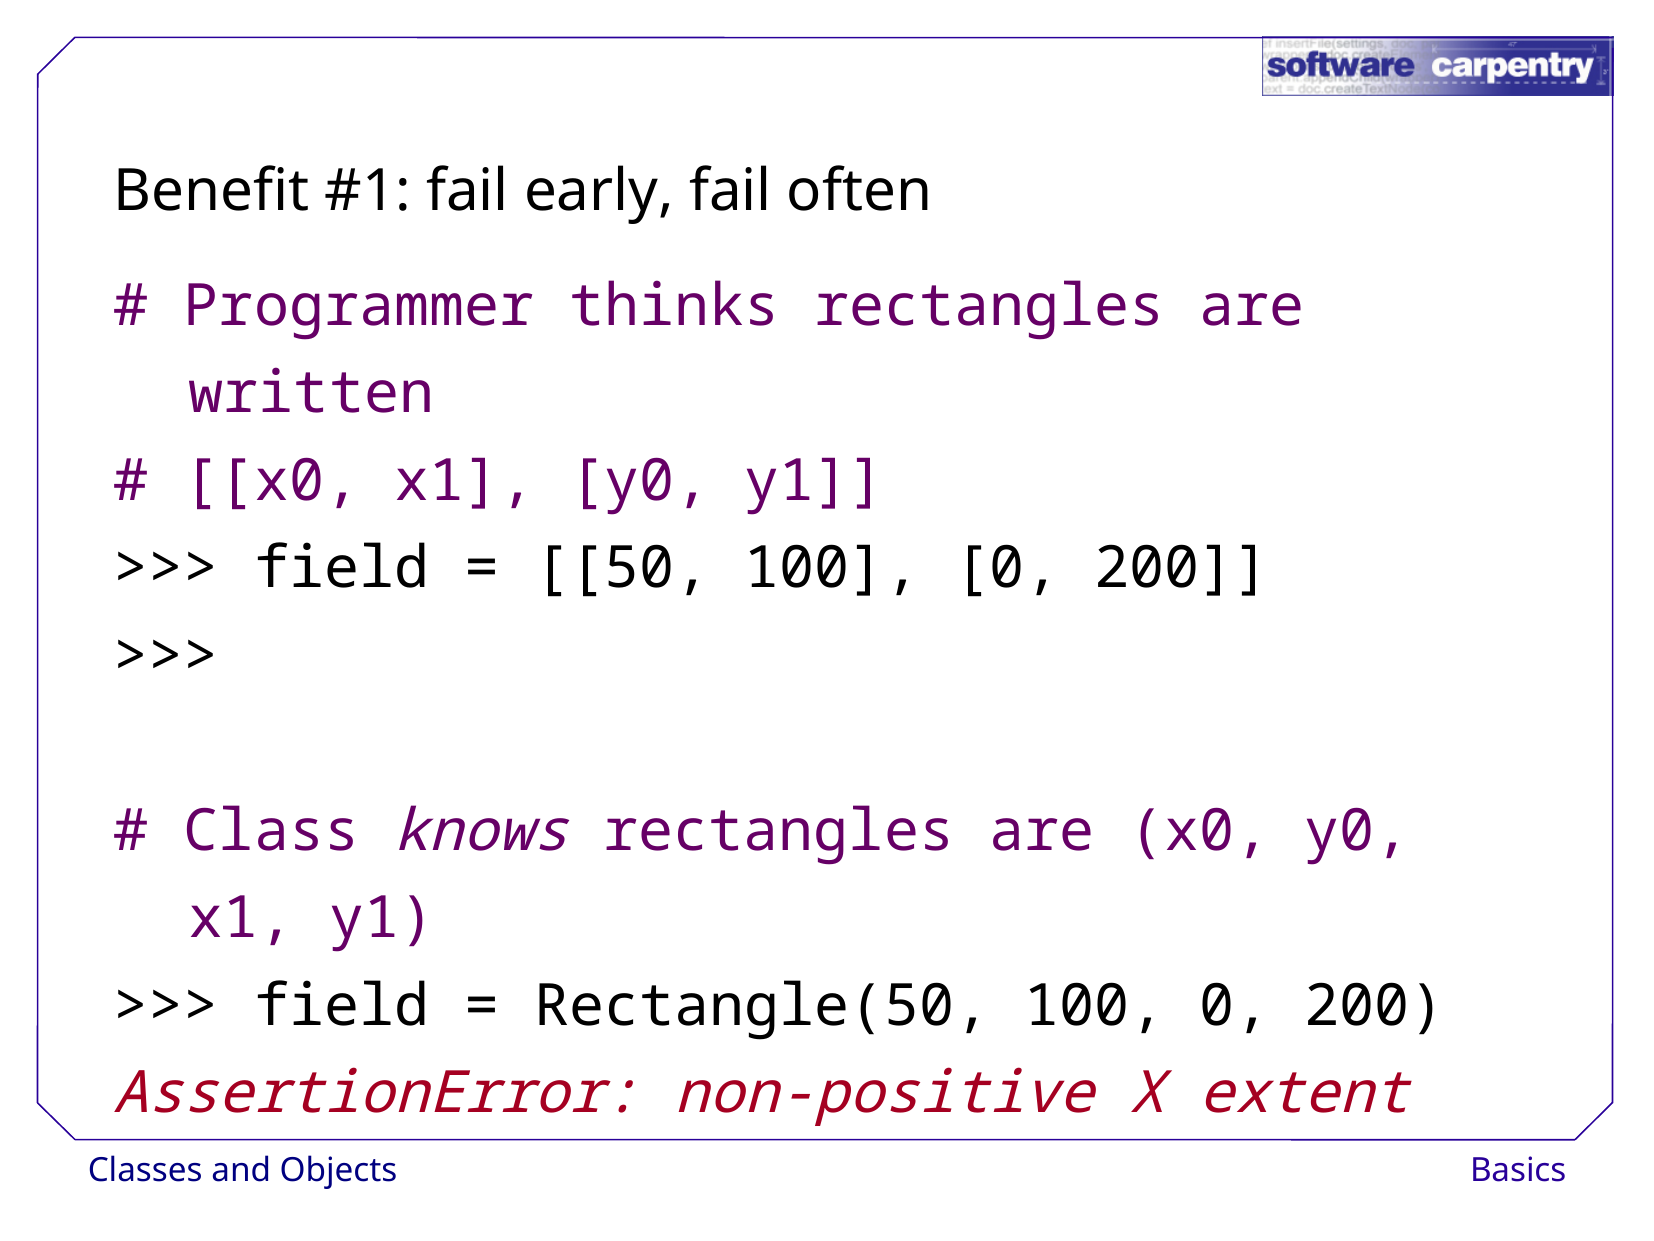

Benefit #1: fail early, fail often
# Programmer thinks rectangles are written
# [[x0, x1], [y0, y1]]
>>> field = [[50, 100], [0, 200]]
>>>
# Class knows rectangles are (x0, y0, x1, y1)
>>> field = Rectangle(50, 100, 0, 200)
AssertionError: non-positive X extent